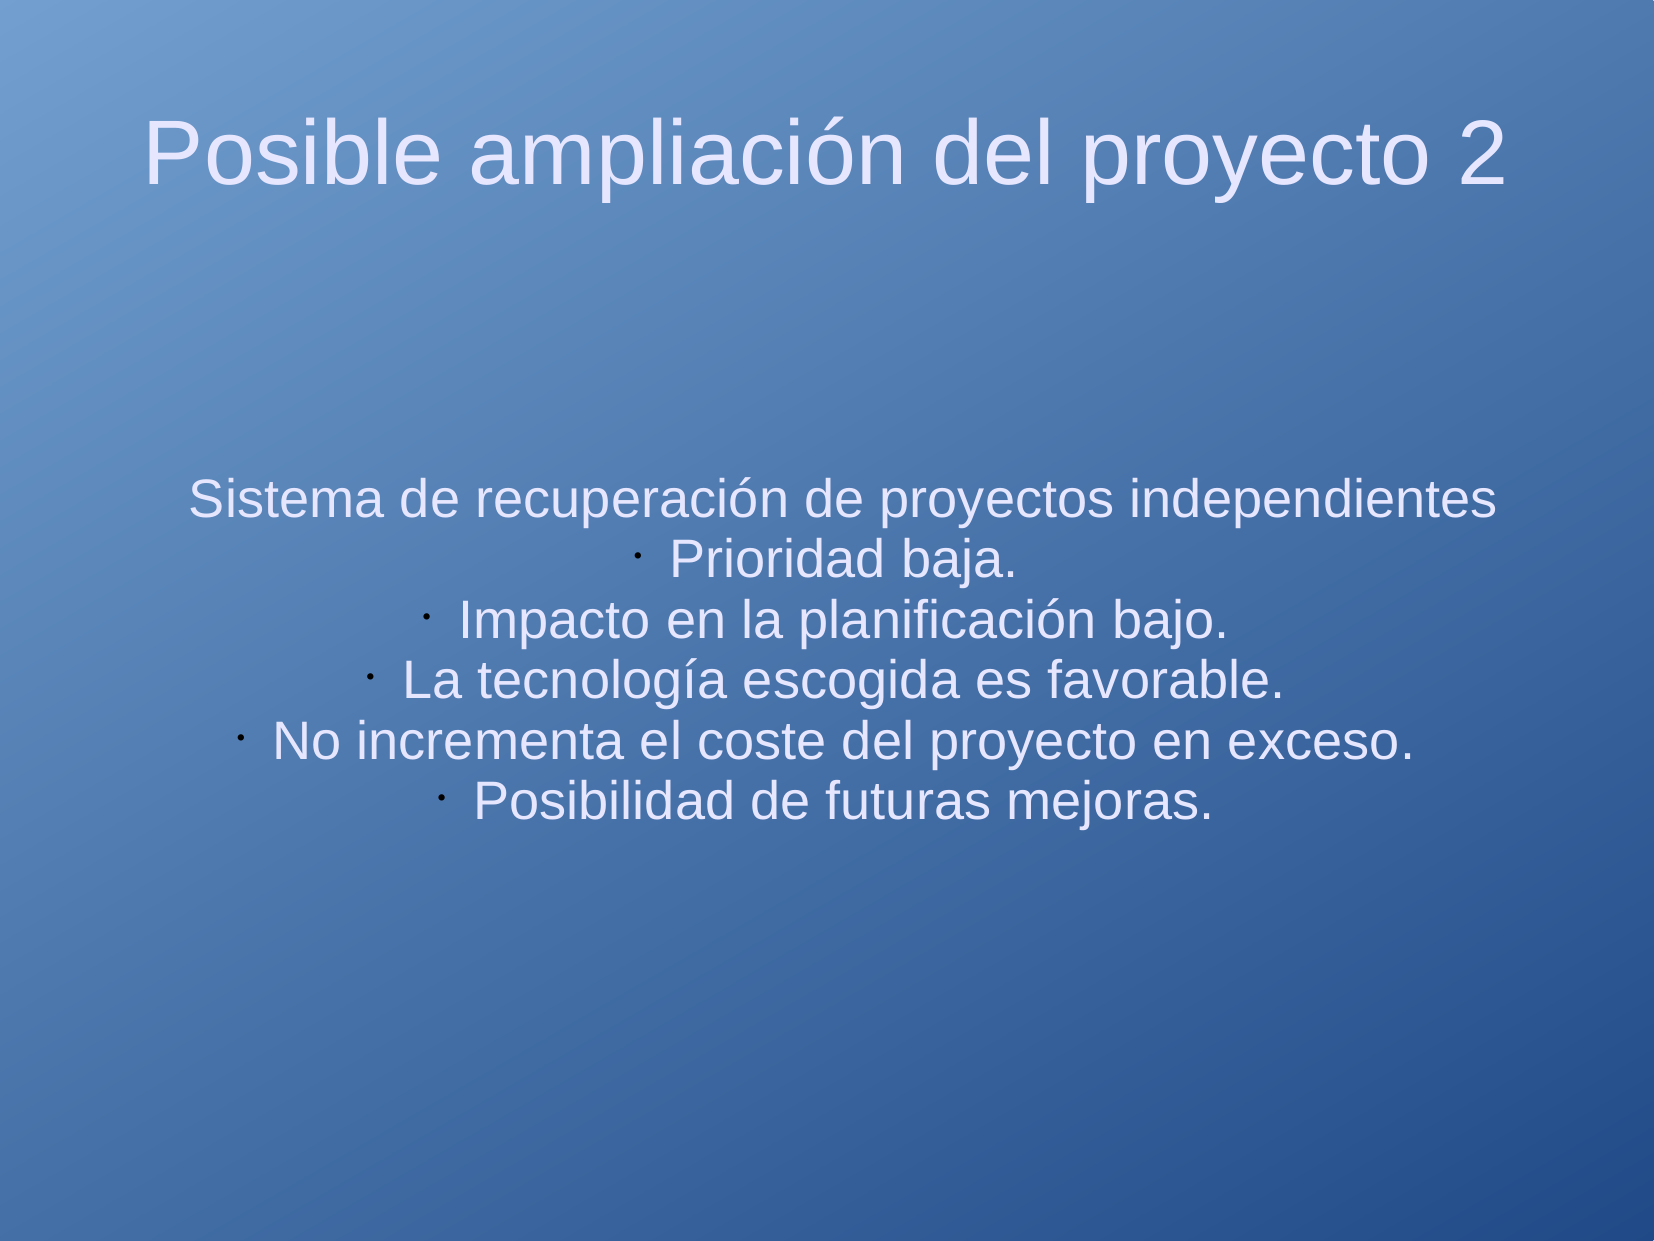

# Posible ampliación del proyecto 2
Sistema de recuperación de proyectos independientes
Prioridad baja.
Impacto en la planificación bajo.
La tecnología escogida es favorable.
No incrementa el coste del proyecto en exceso.
Posibilidad de futuras mejoras.